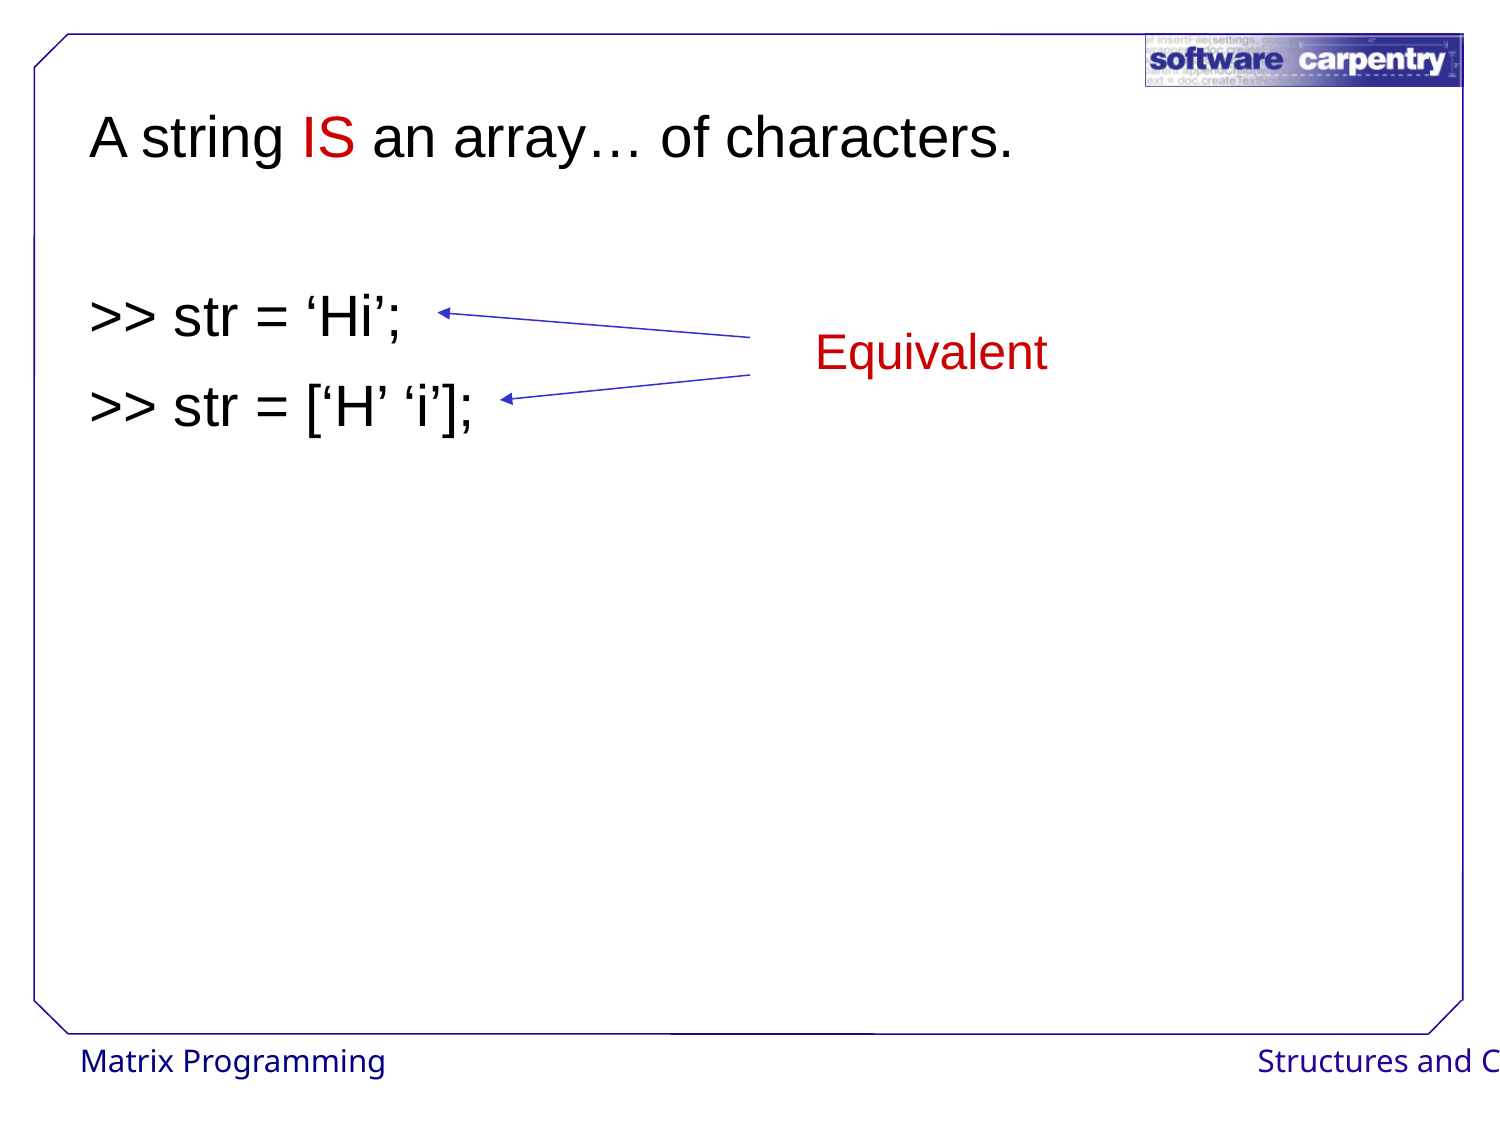

# A string IS an array… of characters.
>> str = ‘Hi’;
>> str = [‘H’ ‘i’];
Equivalent